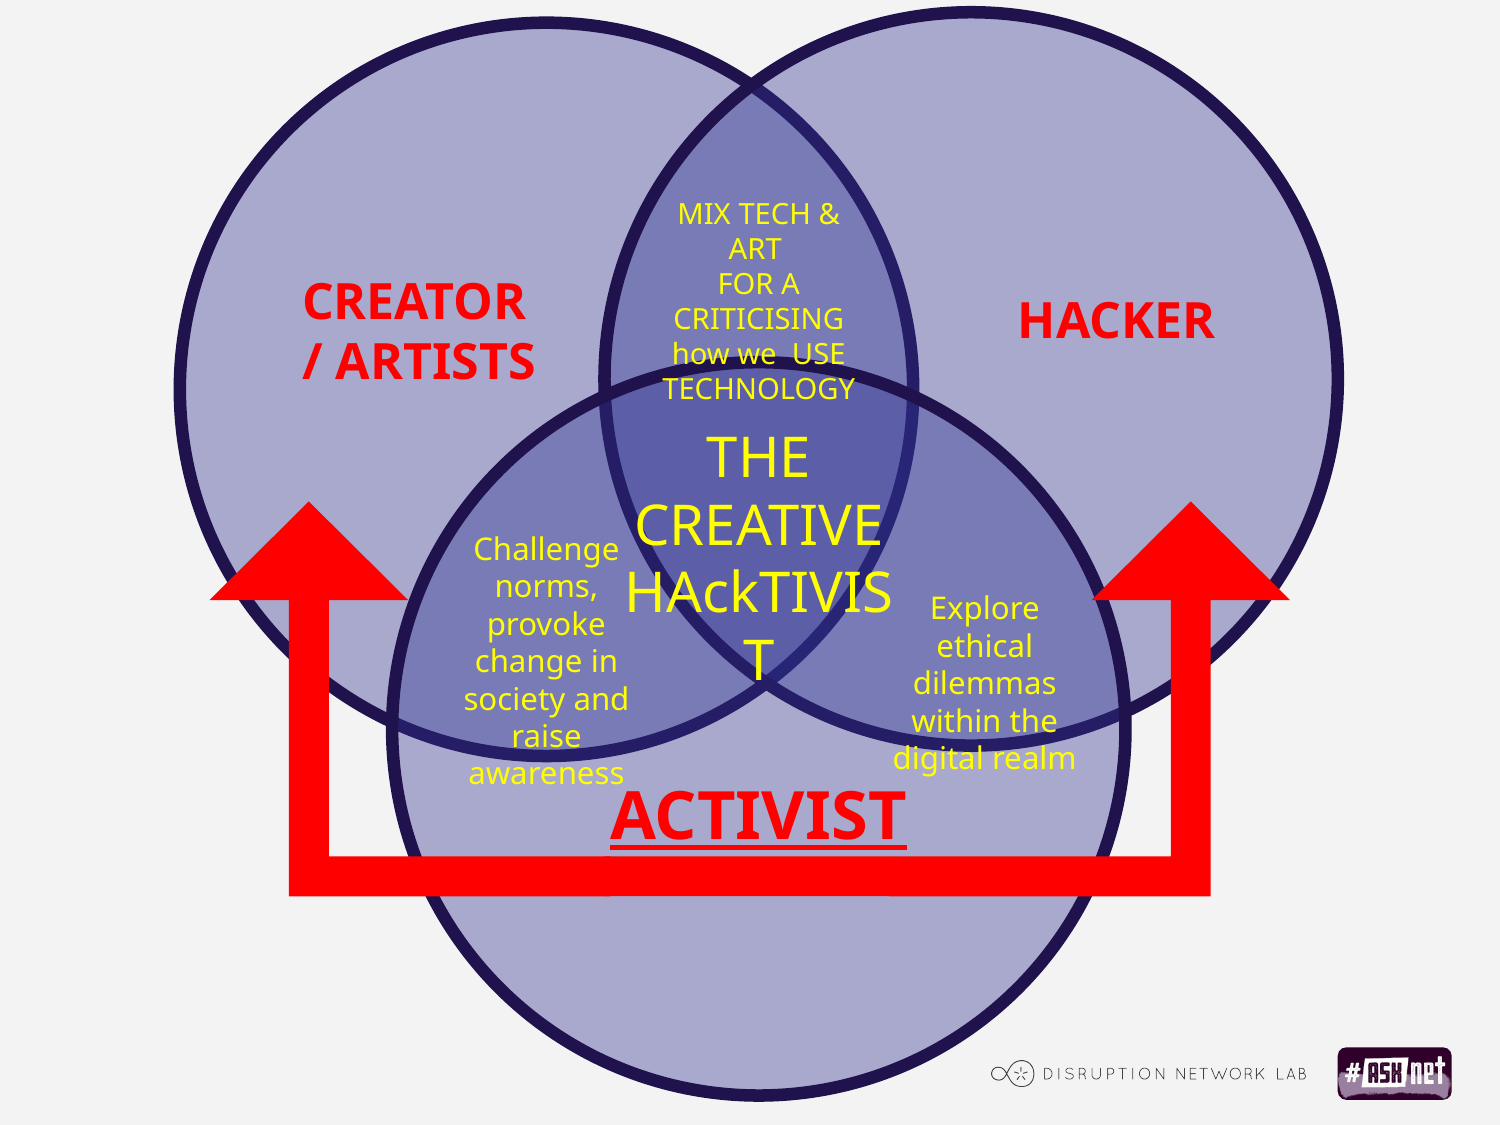

HACKER
CREATOR
/ ARTISTS
MIX TECH & ART
FOR A CRITICISING how we USE TECHNOLOGY
ACTIVIST
THE CREATIVE
HAckTIVIST
Challenge norms, provoke change in society and raise awareness
Explore ethical dilemmas within the digital realm